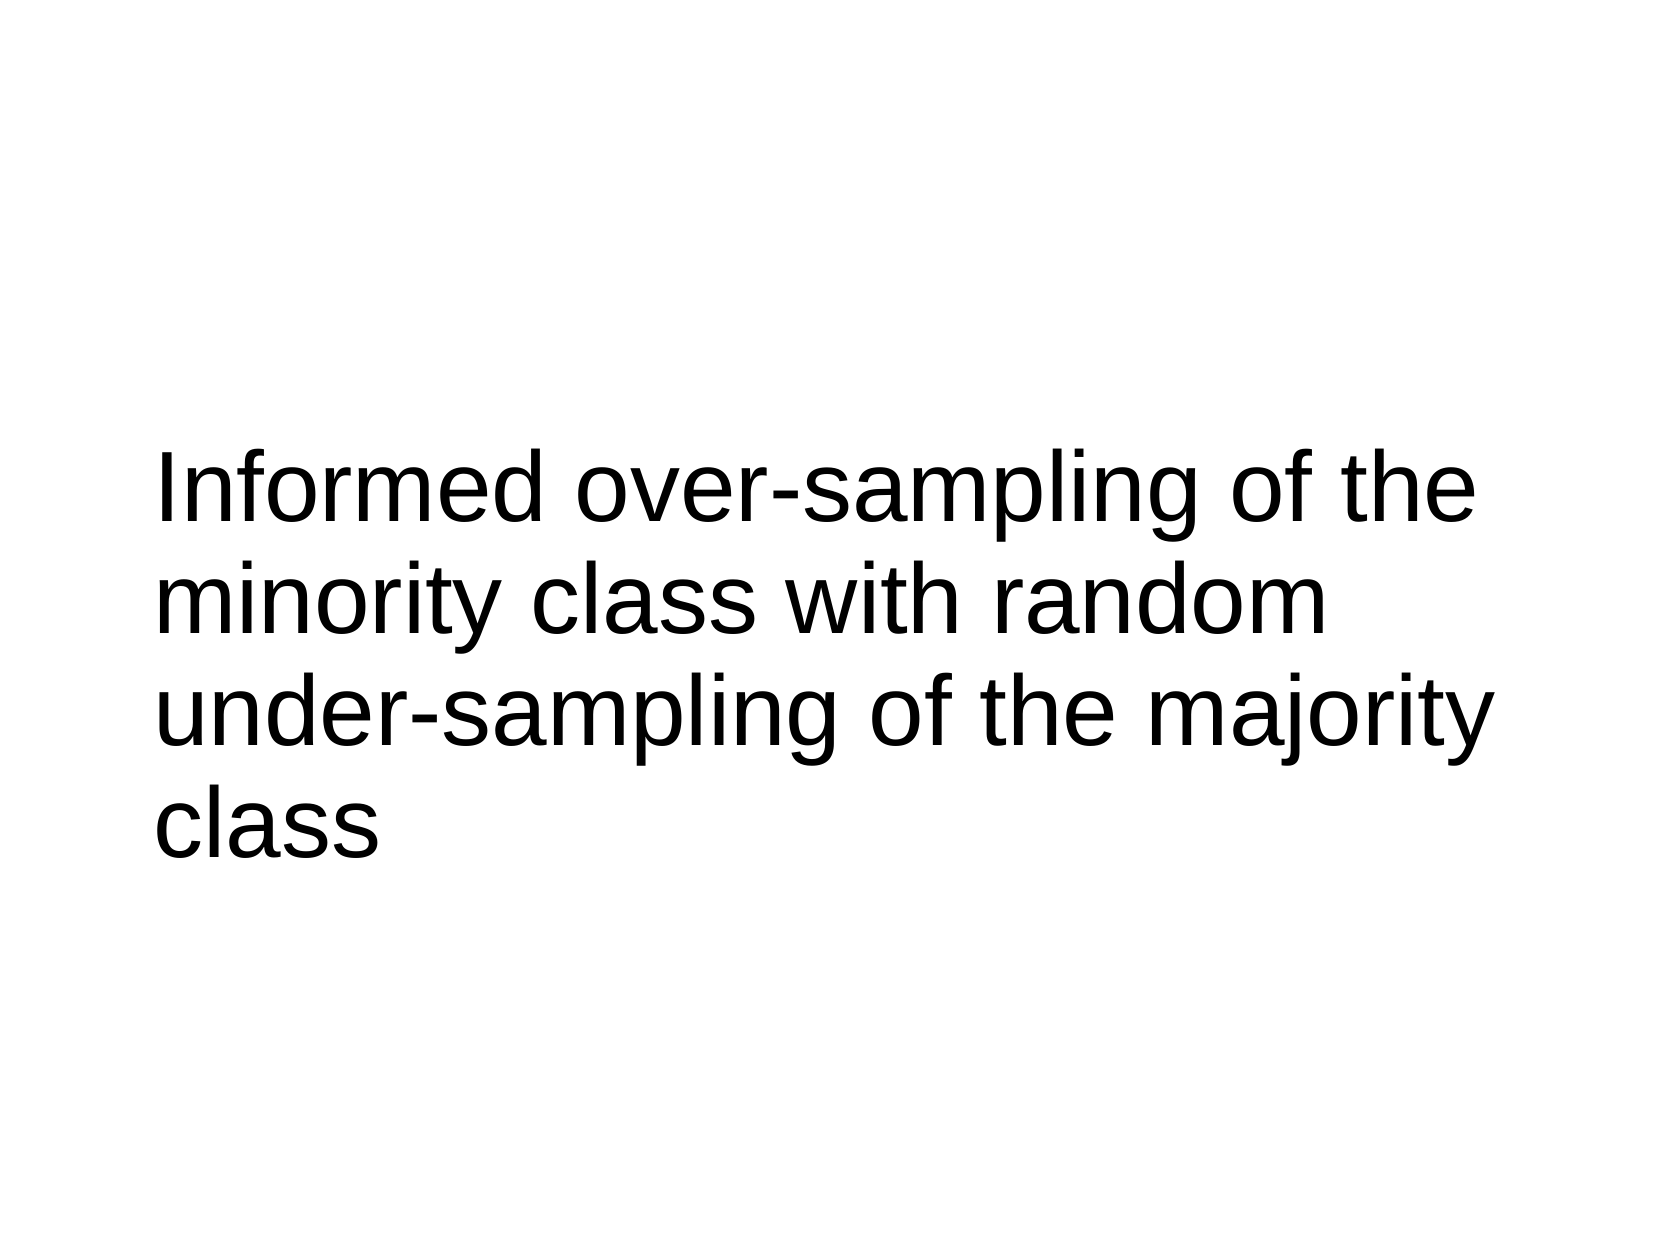

#
Informed over-sampling of the minority class with random under-sampling of the majority class